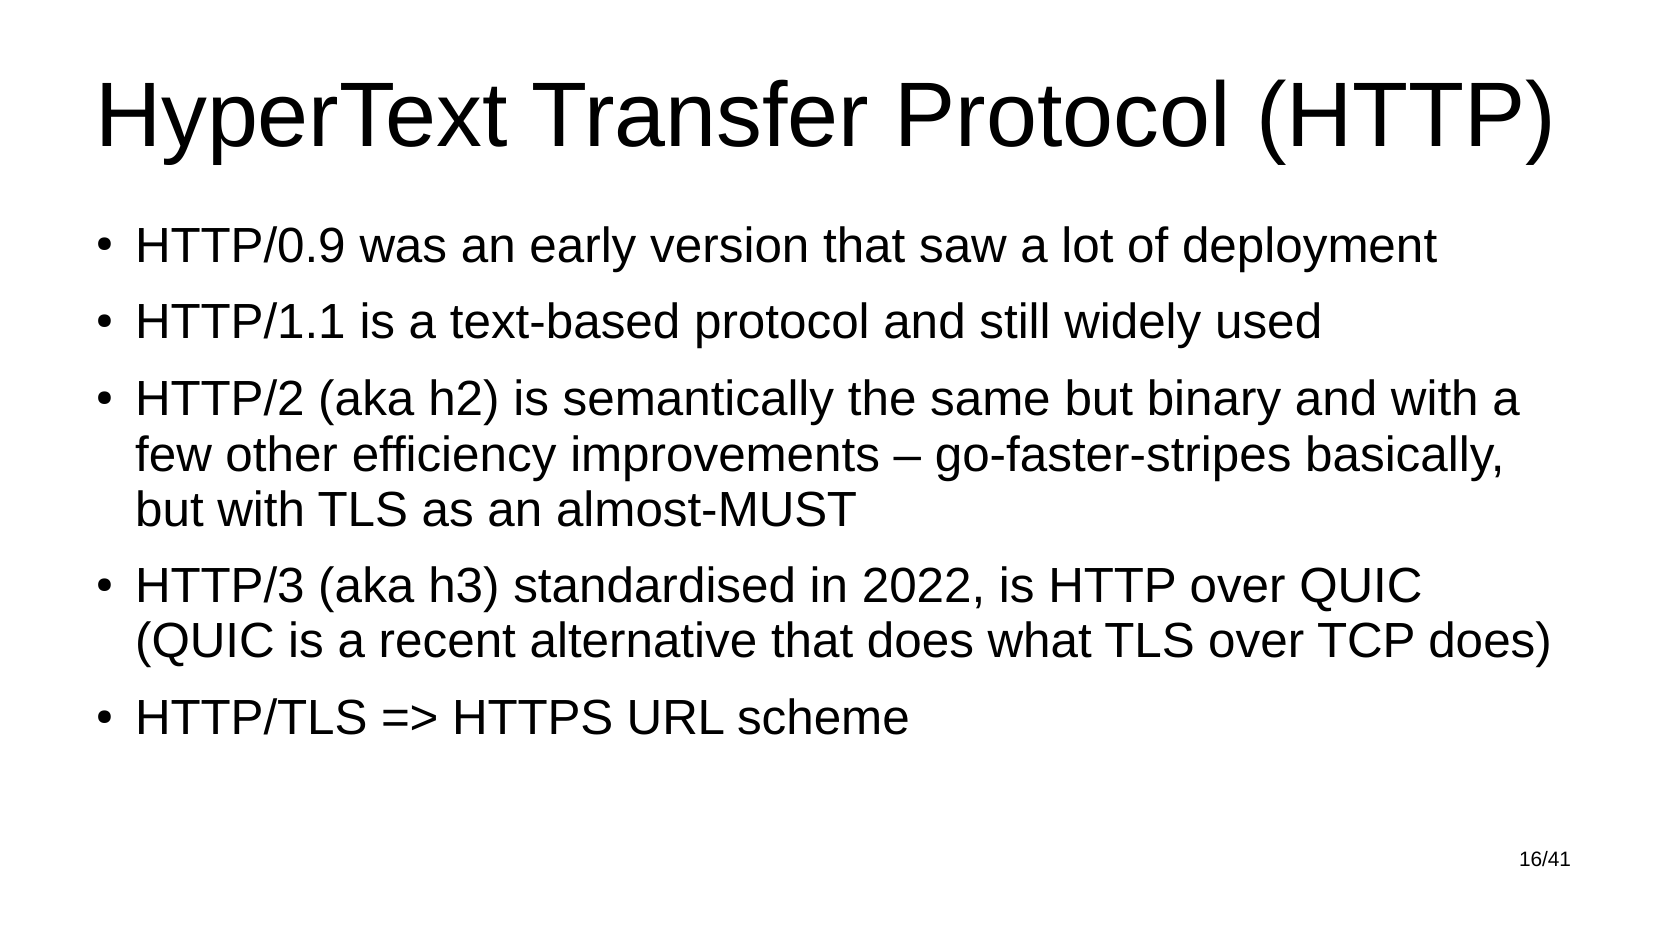

# HyperText Transfer Protocol (HTTP)
HTTP/0.9 was an early version that saw a lot of deployment
HTTP/1.1 is a text-based protocol and still widely used
HTTP/2 (aka h2) is semantically the same but binary and with a few other efficiency improvements – go-faster-stripes basically, but with TLS as an almost-MUST
HTTP/3 (aka h3) standardised in 2022, is HTTP over QUIC (QUIC is a recent alternative that does what TLS over TCP does)
HTTP/TLS => HTTPS URL scheme
16